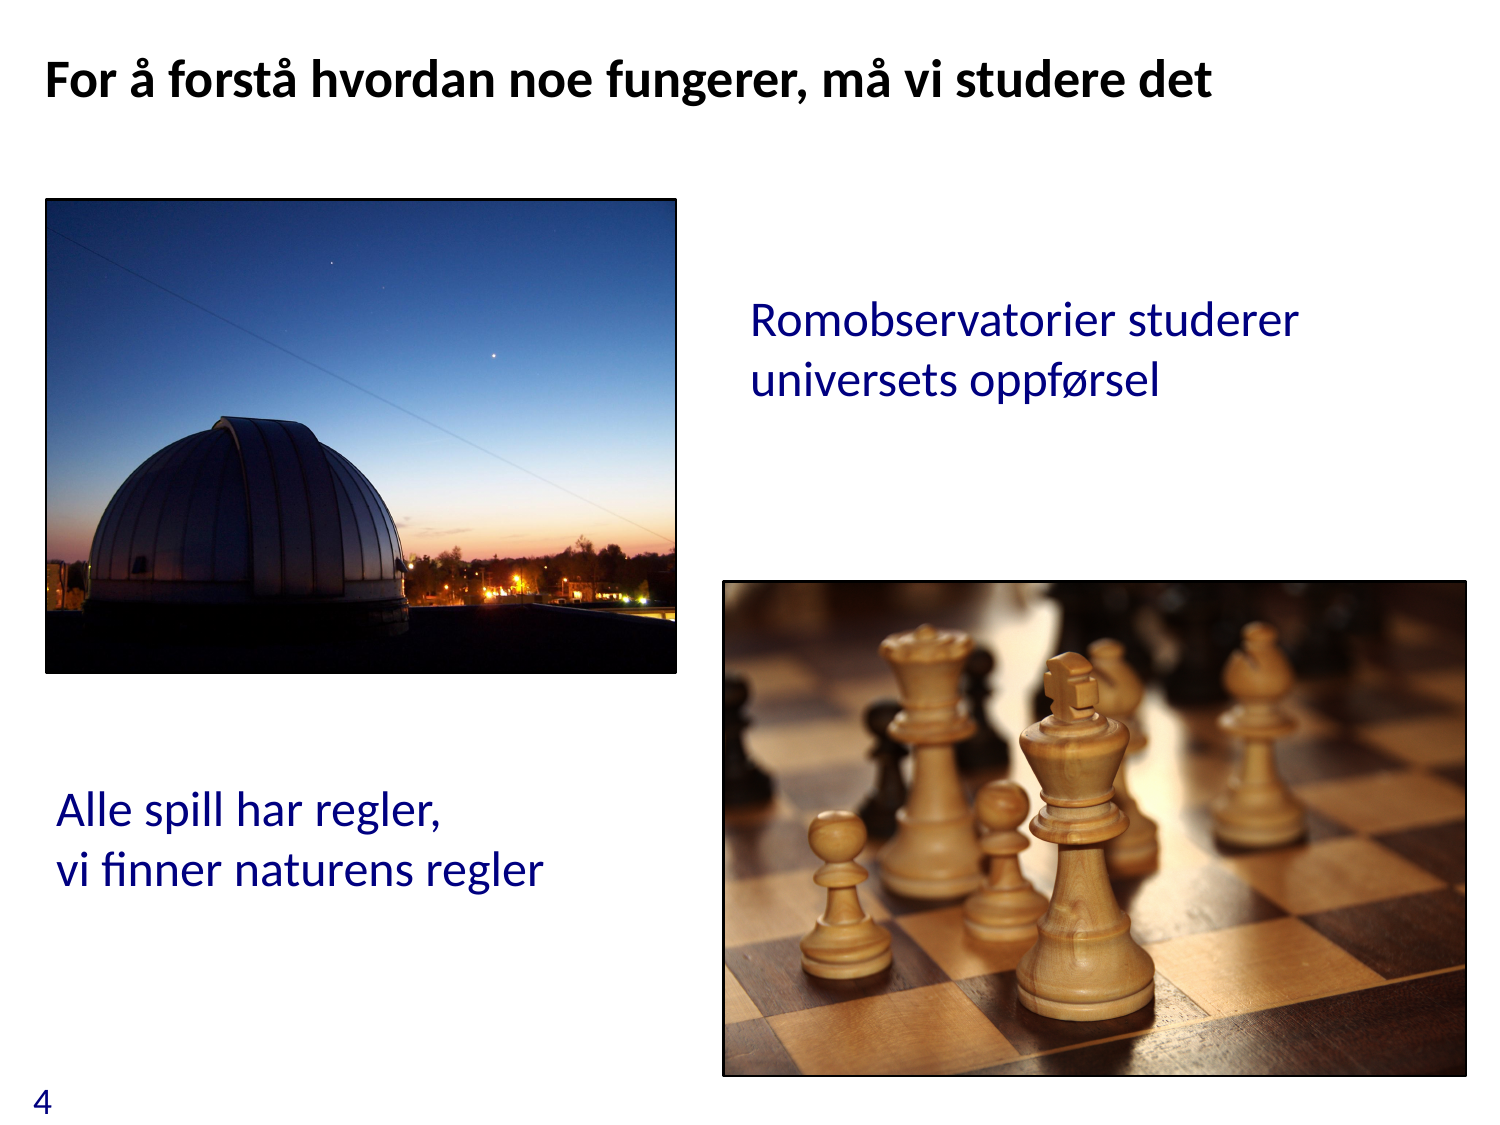

For å forstå hvordan noe fungerer, må vi studere det
Romobservatorier studerer universets oppførsel
Alle spill har regler,
vi finner naturens regler